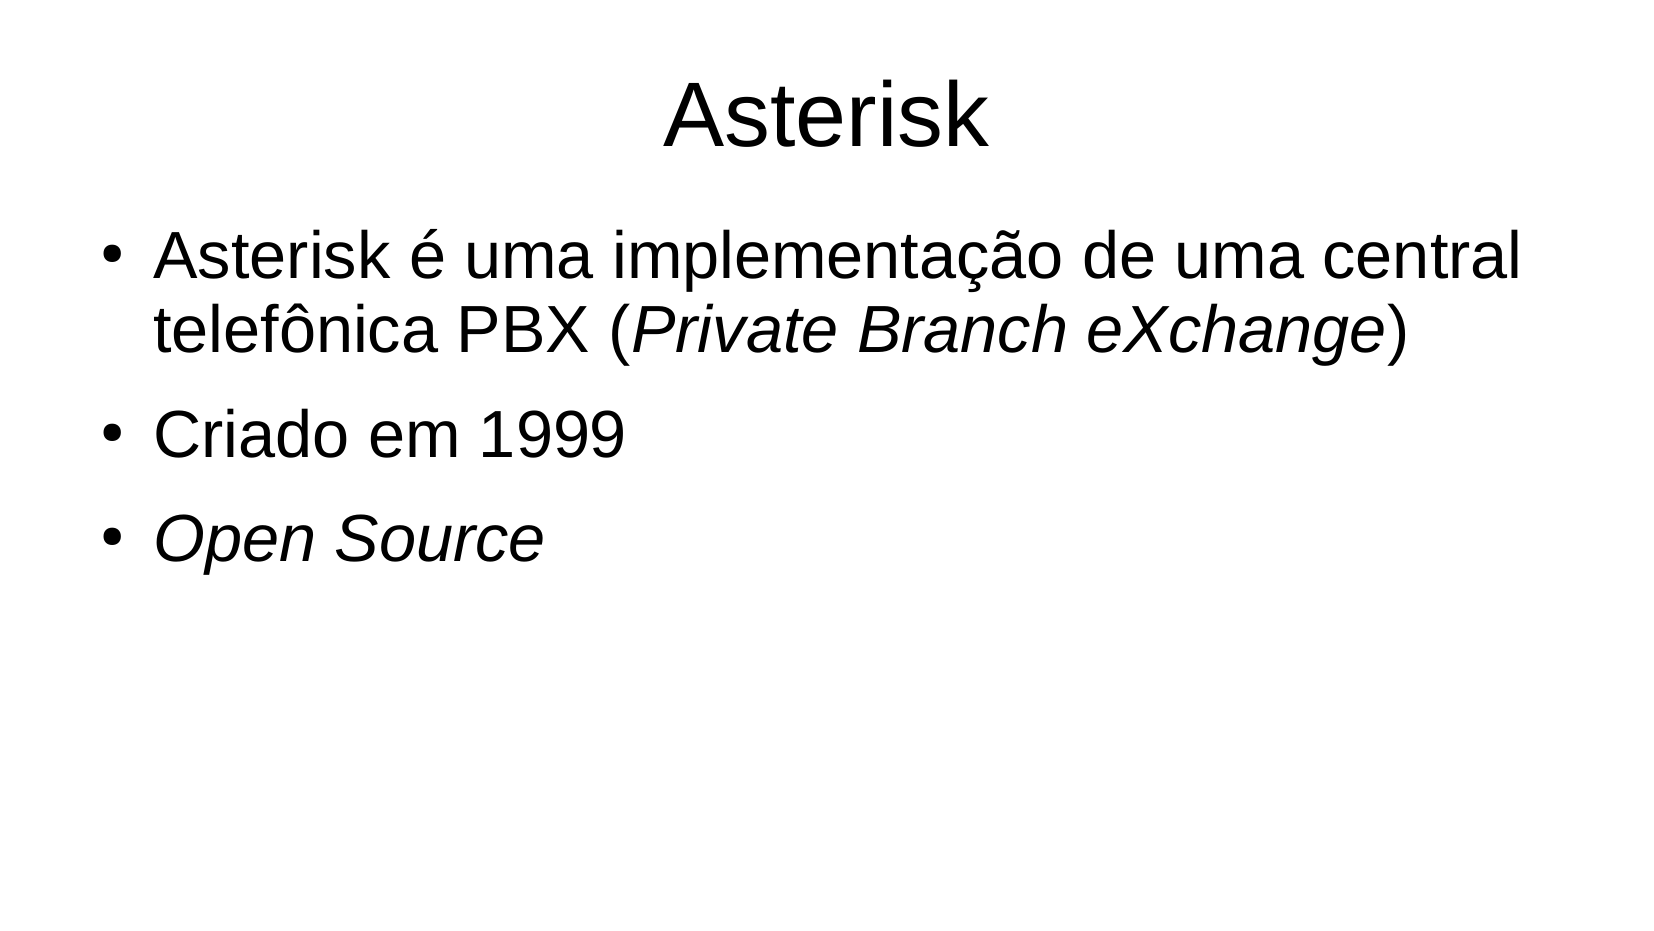

# Asterisk
Asterisk é uma implementação de uma central telefônica PBX (Private Branch eXchange)
Criado em 1999
Open Source